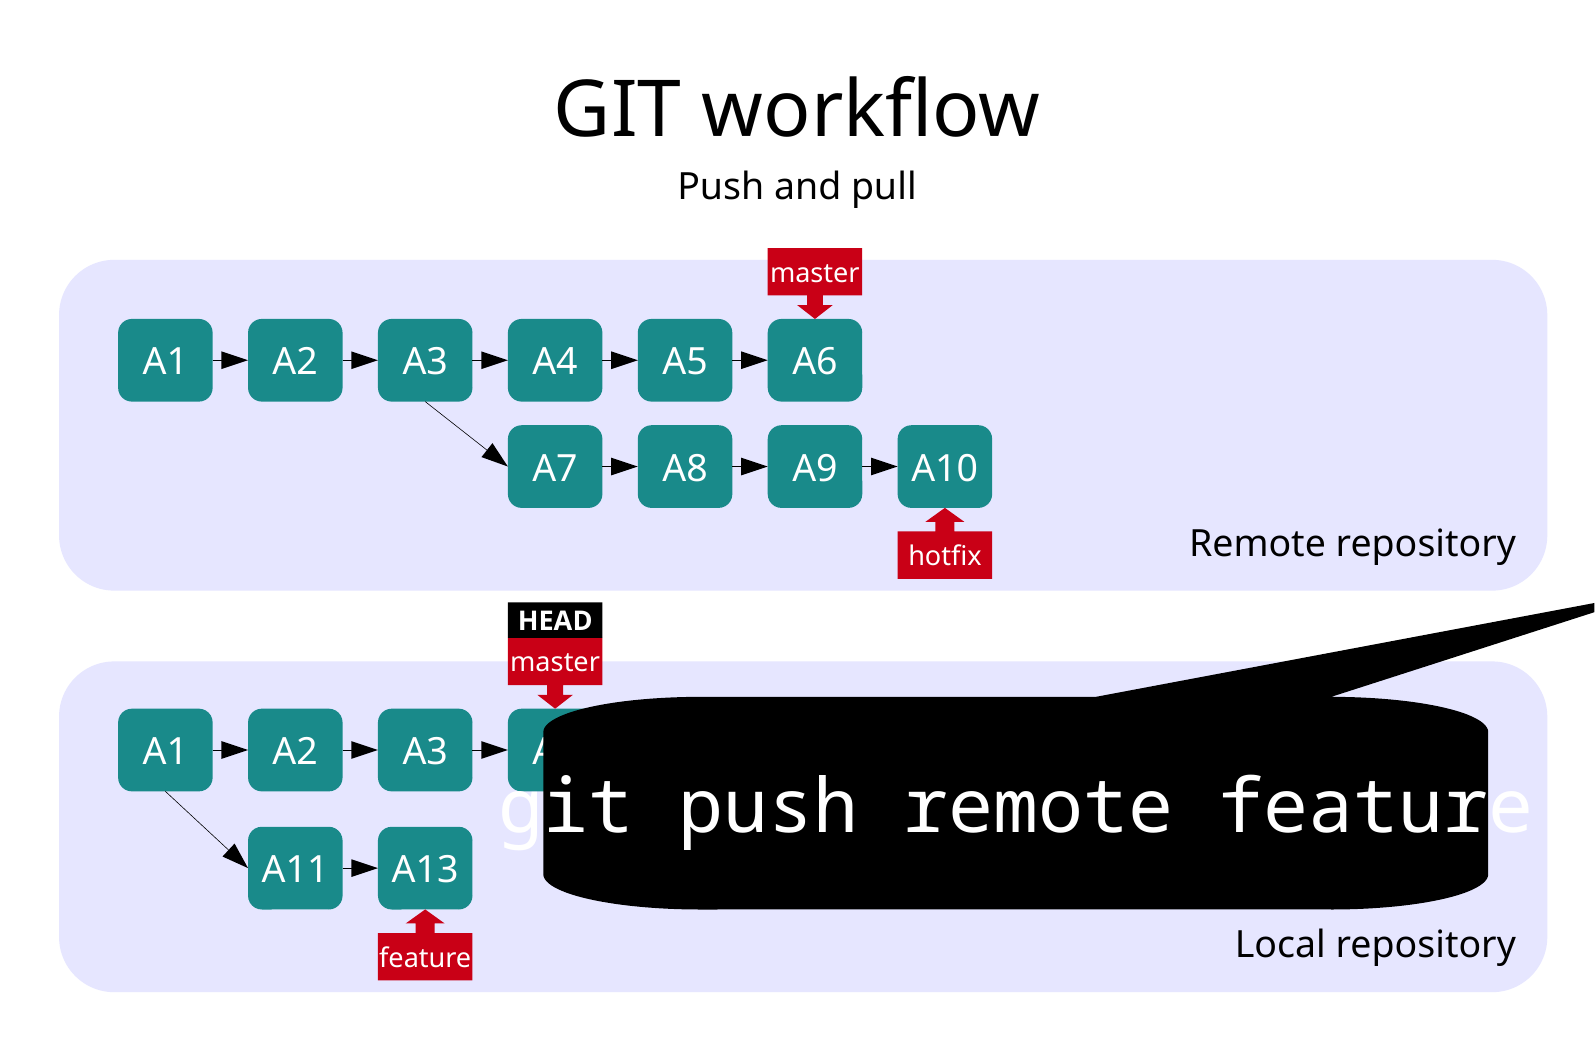

# GIT workflow Push and pull
master
Remote repository
A1
A2
A3
A4
A5
A6
A7
A8
A9
A10
hotfix
HEAD
master
Local repository
git push remote feature
A1
A2
A3
A4
A11
A13
feature